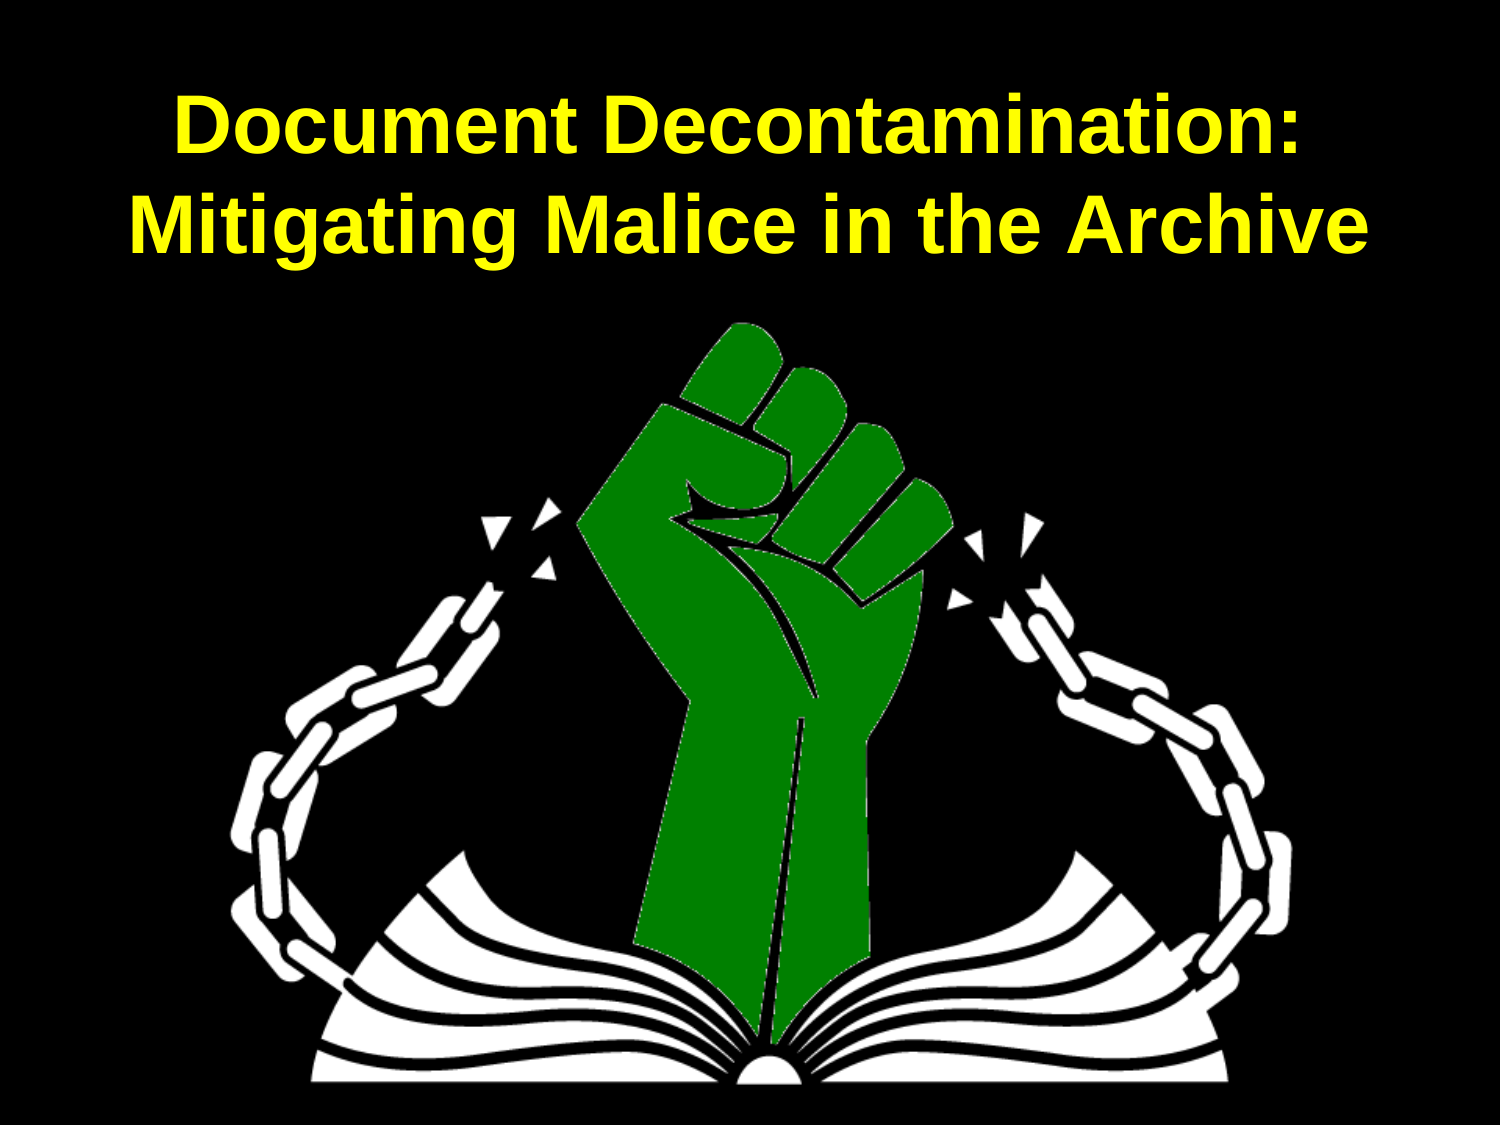

# Document Decontamination: Mitigating Malice in the Archive